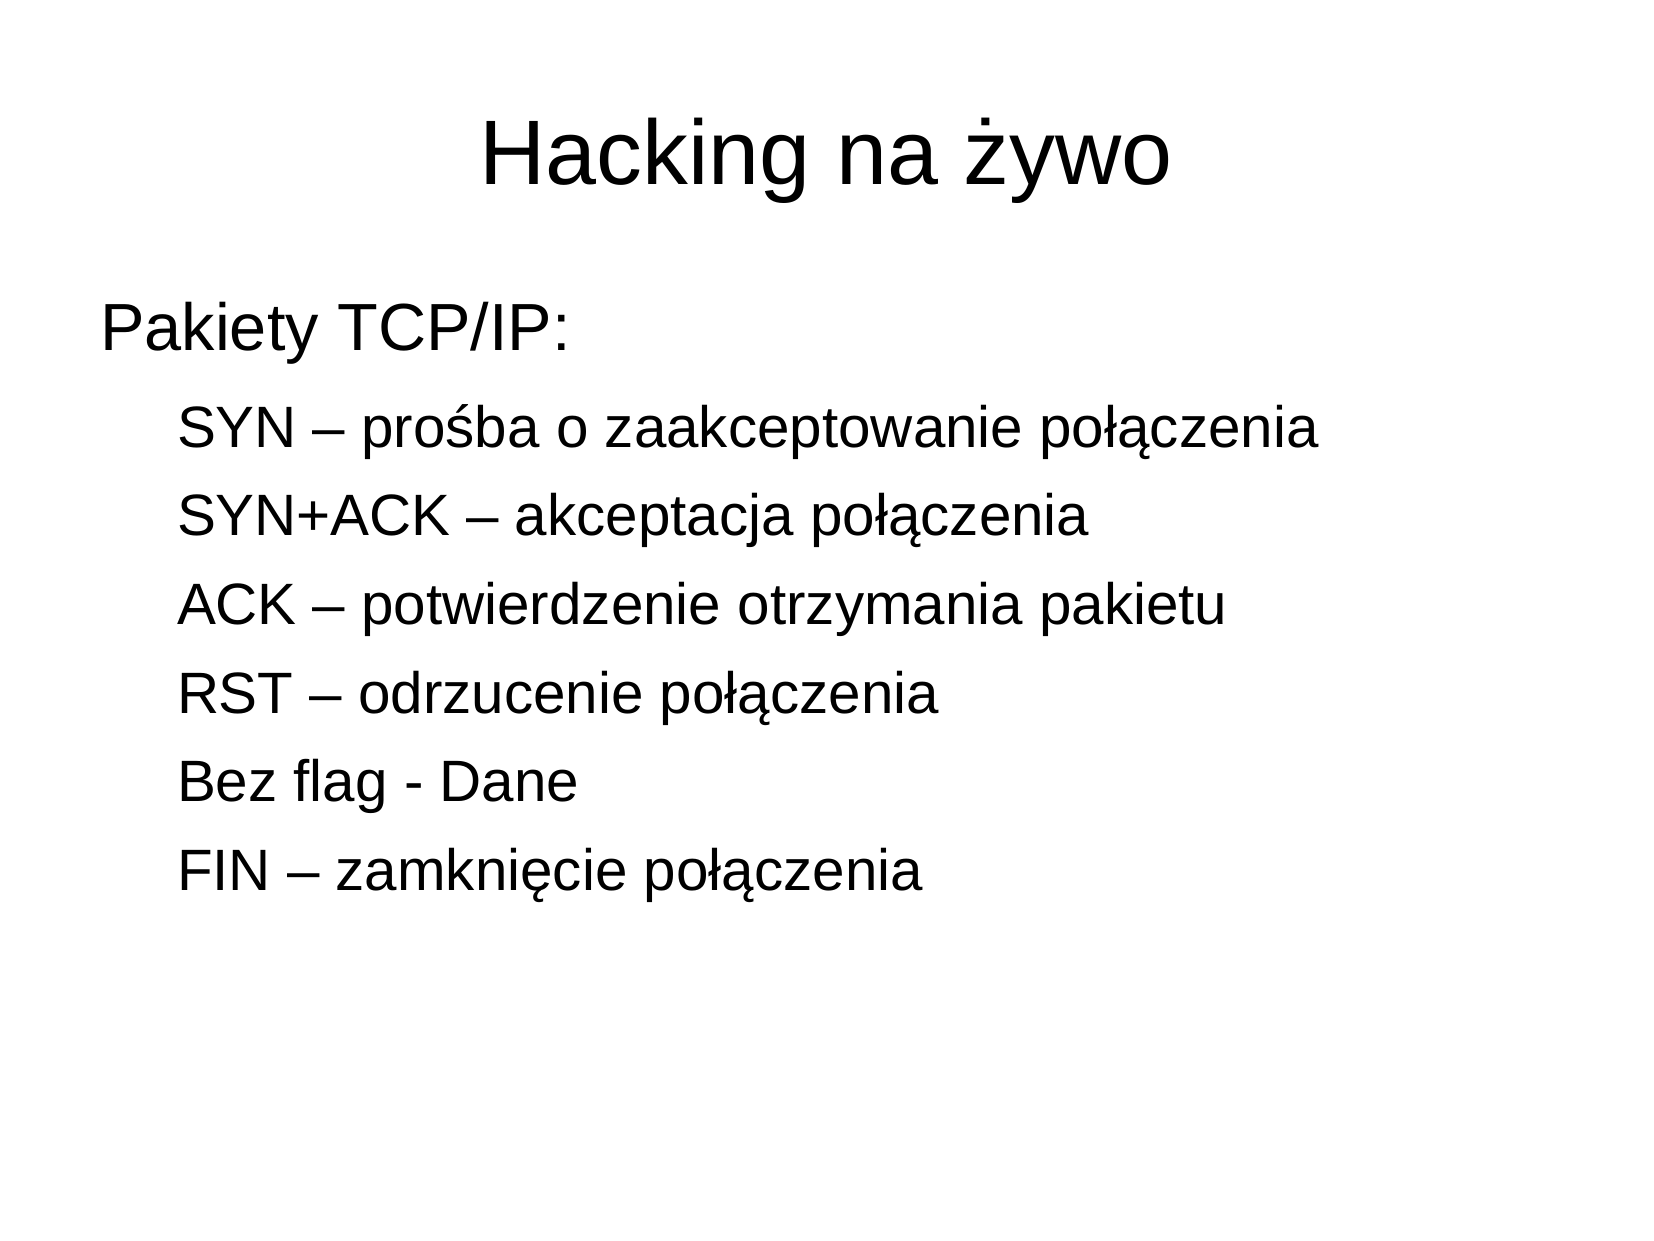

# Hacking na żywo
Pakiety TCP/IP:
SYN – prośba o zaakceptowanie połączenia
SYN+ACK – akceptacja połączenia
ACK – potwierdzenie otrzymania pakietu
RST – odrzucenie połączenia
Bez flag - Dane
FIN – zamknięcie połączenia